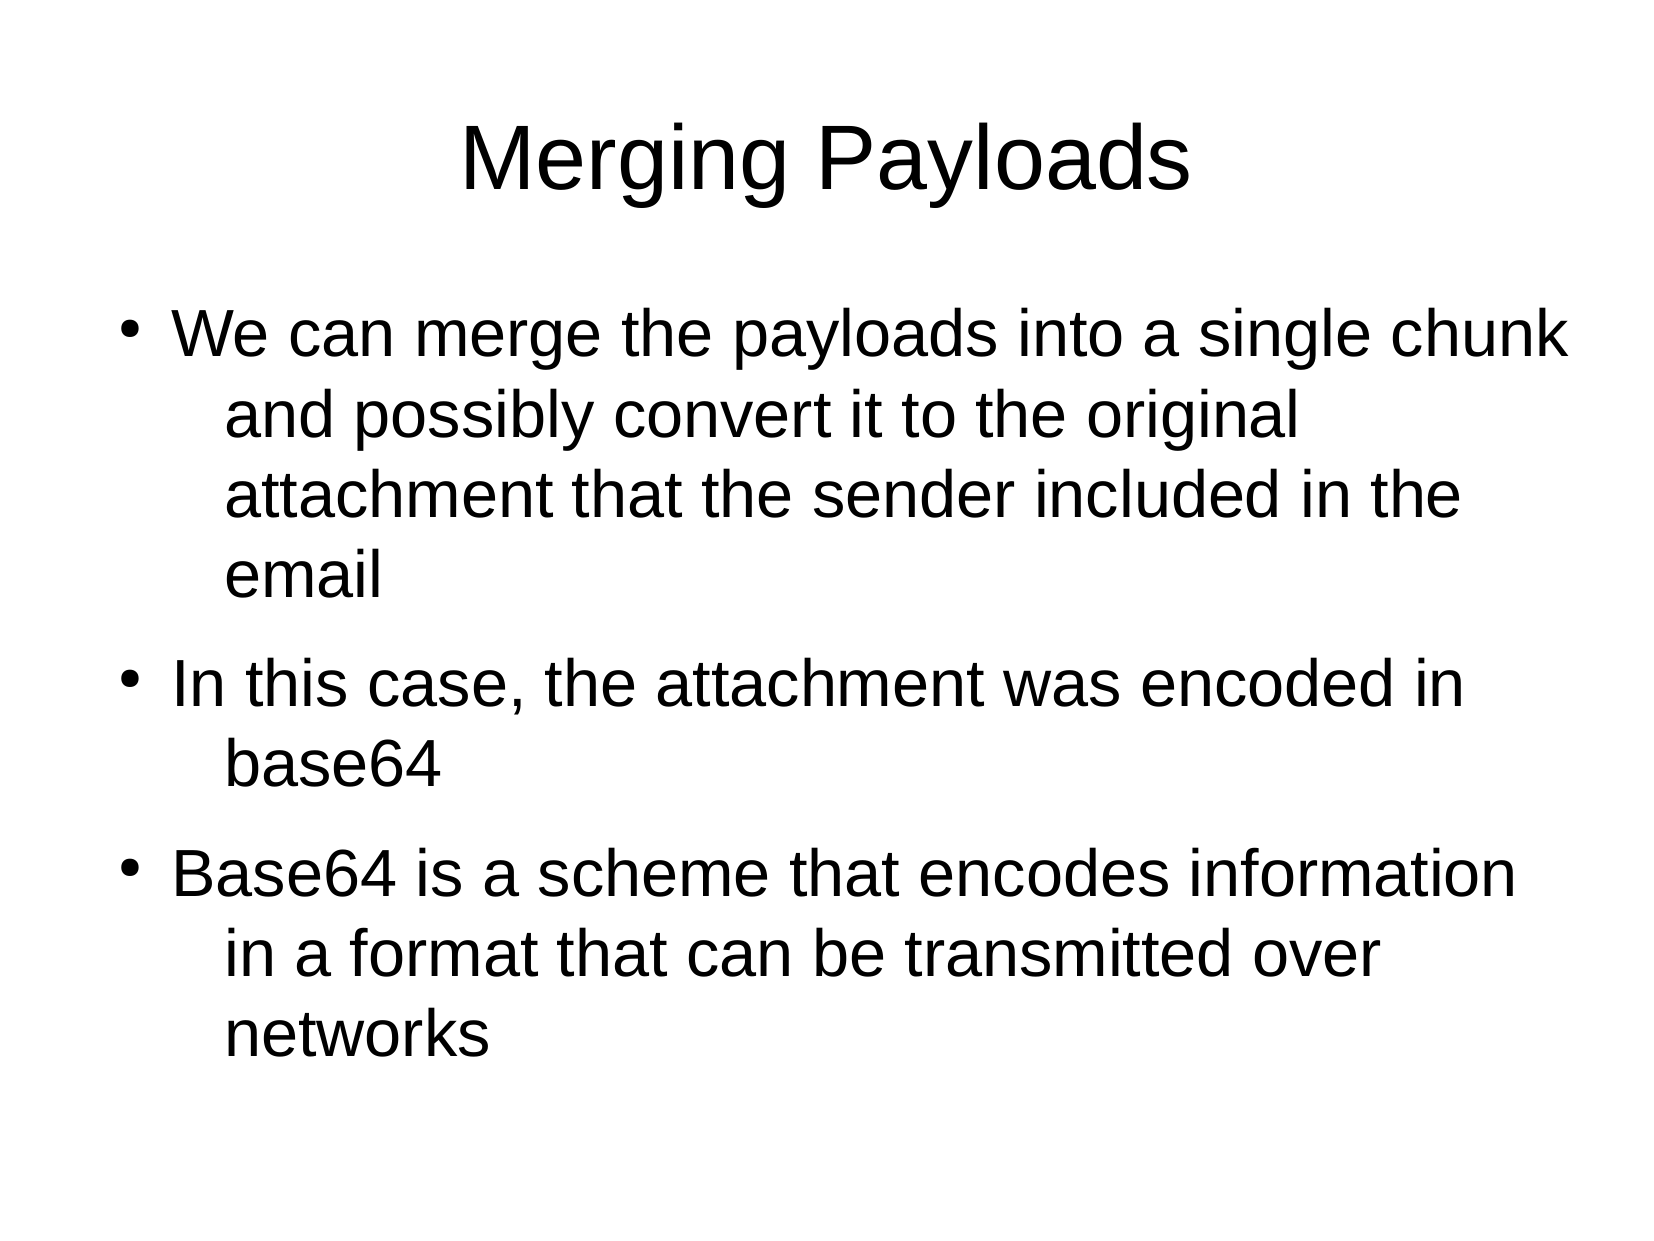

# Merging Payloads
We can merge the payloads into a single chunk and possibly convert it to the original attachment that the sender included in the email
In this case, the attachment was encoded in base64
Base64 is a scheme that encodes information in a format that can be transmitted over networks